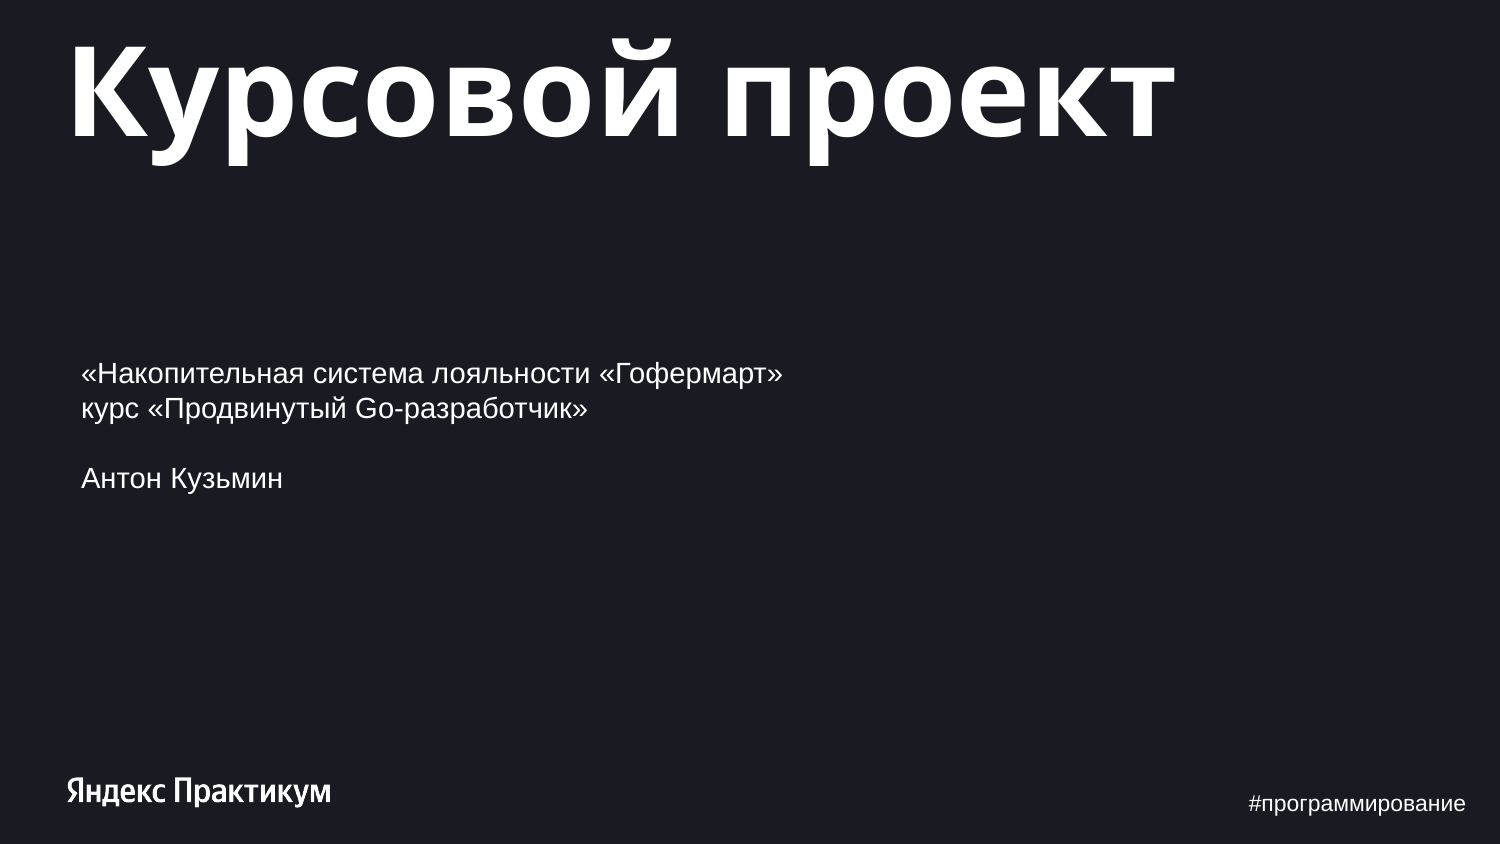

# Курсовой проект
«Накопительная система лояльности «Гофермарт»
курс «Продвинутый Go-разработчик»
Антон Кузьмин